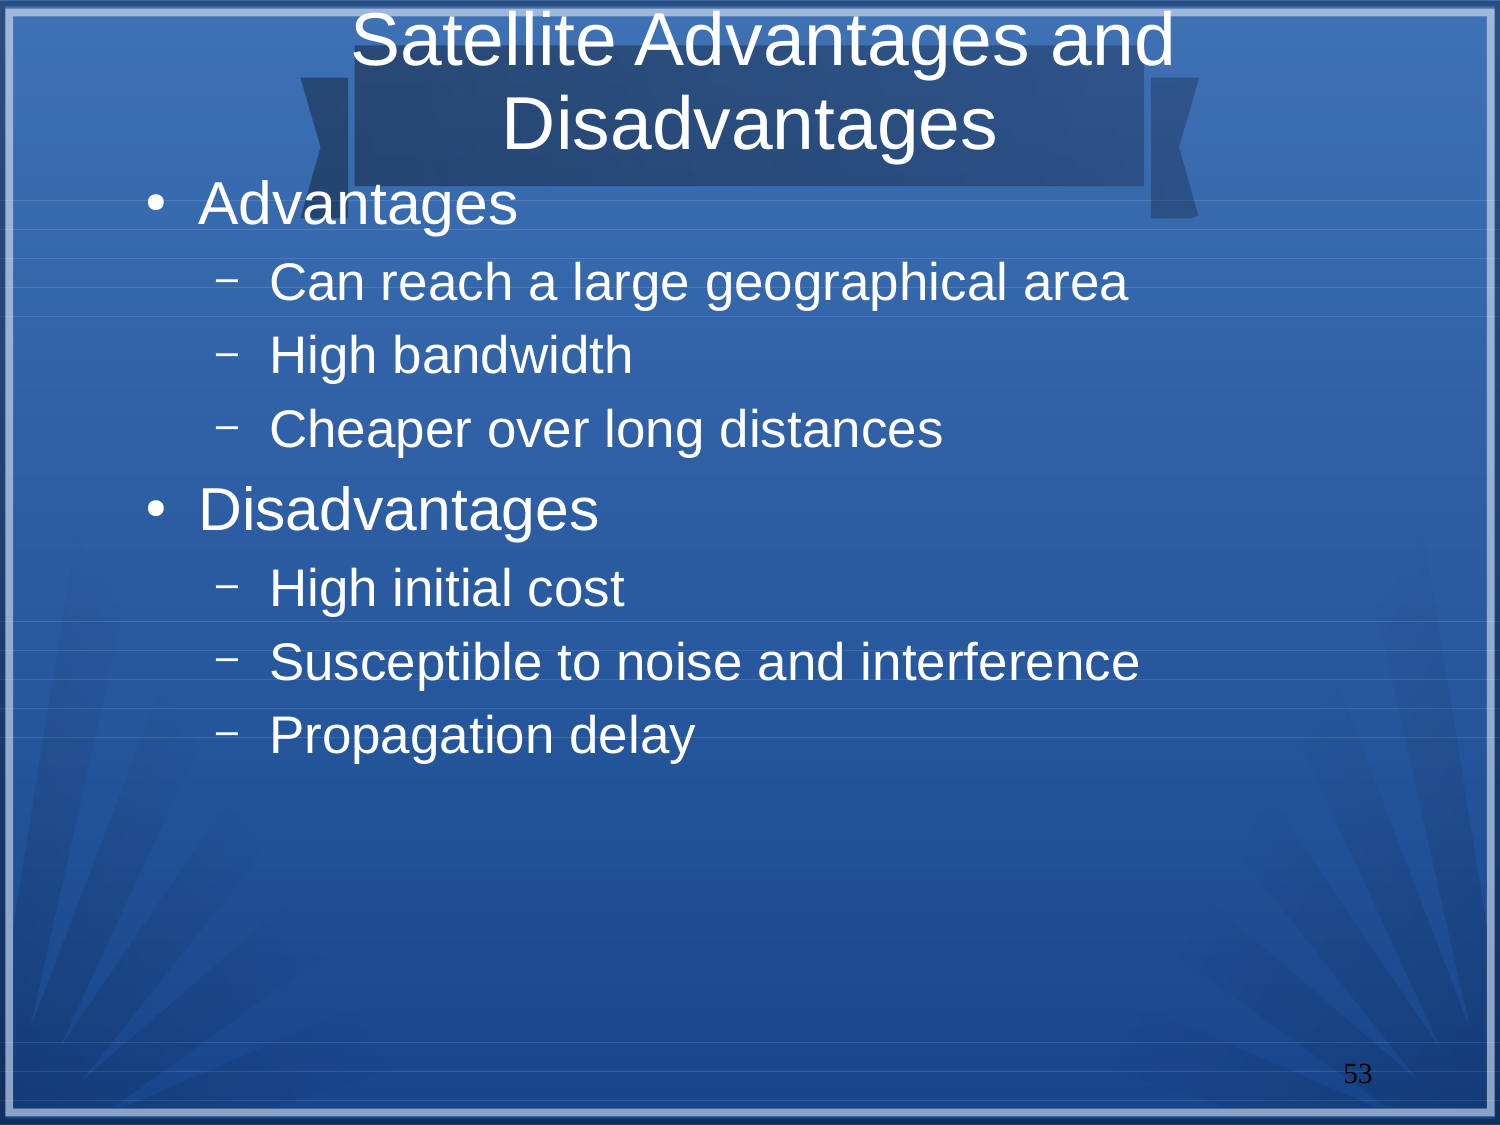

# Satellite Advantages and Disadvantages
Advantages
Can reach a large geographical area
High bandwidth
Cheaper over long distances
Disadvantages
High initial cost
Susceptible to noise and interference
Propagation delay